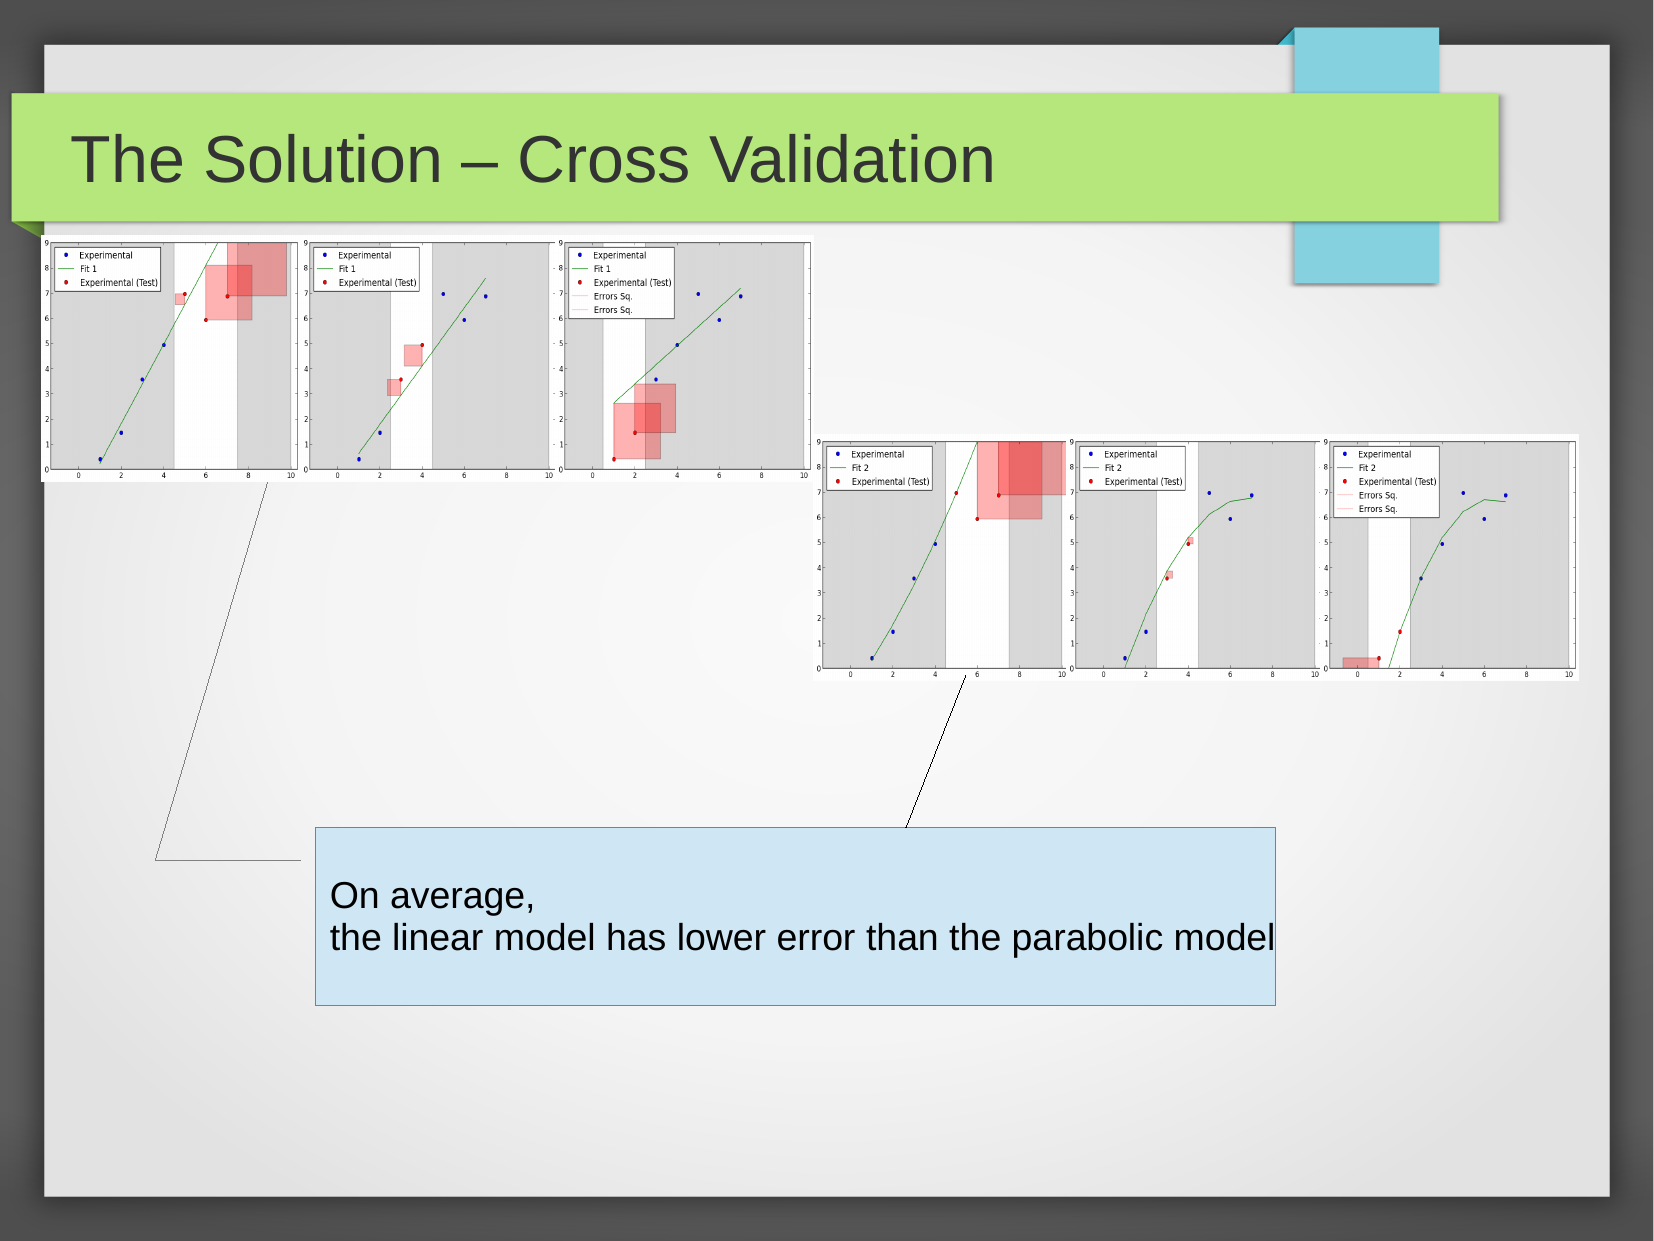

# The Solution – Cross Validation
On average,
the linear model has lower error than the parabolic model